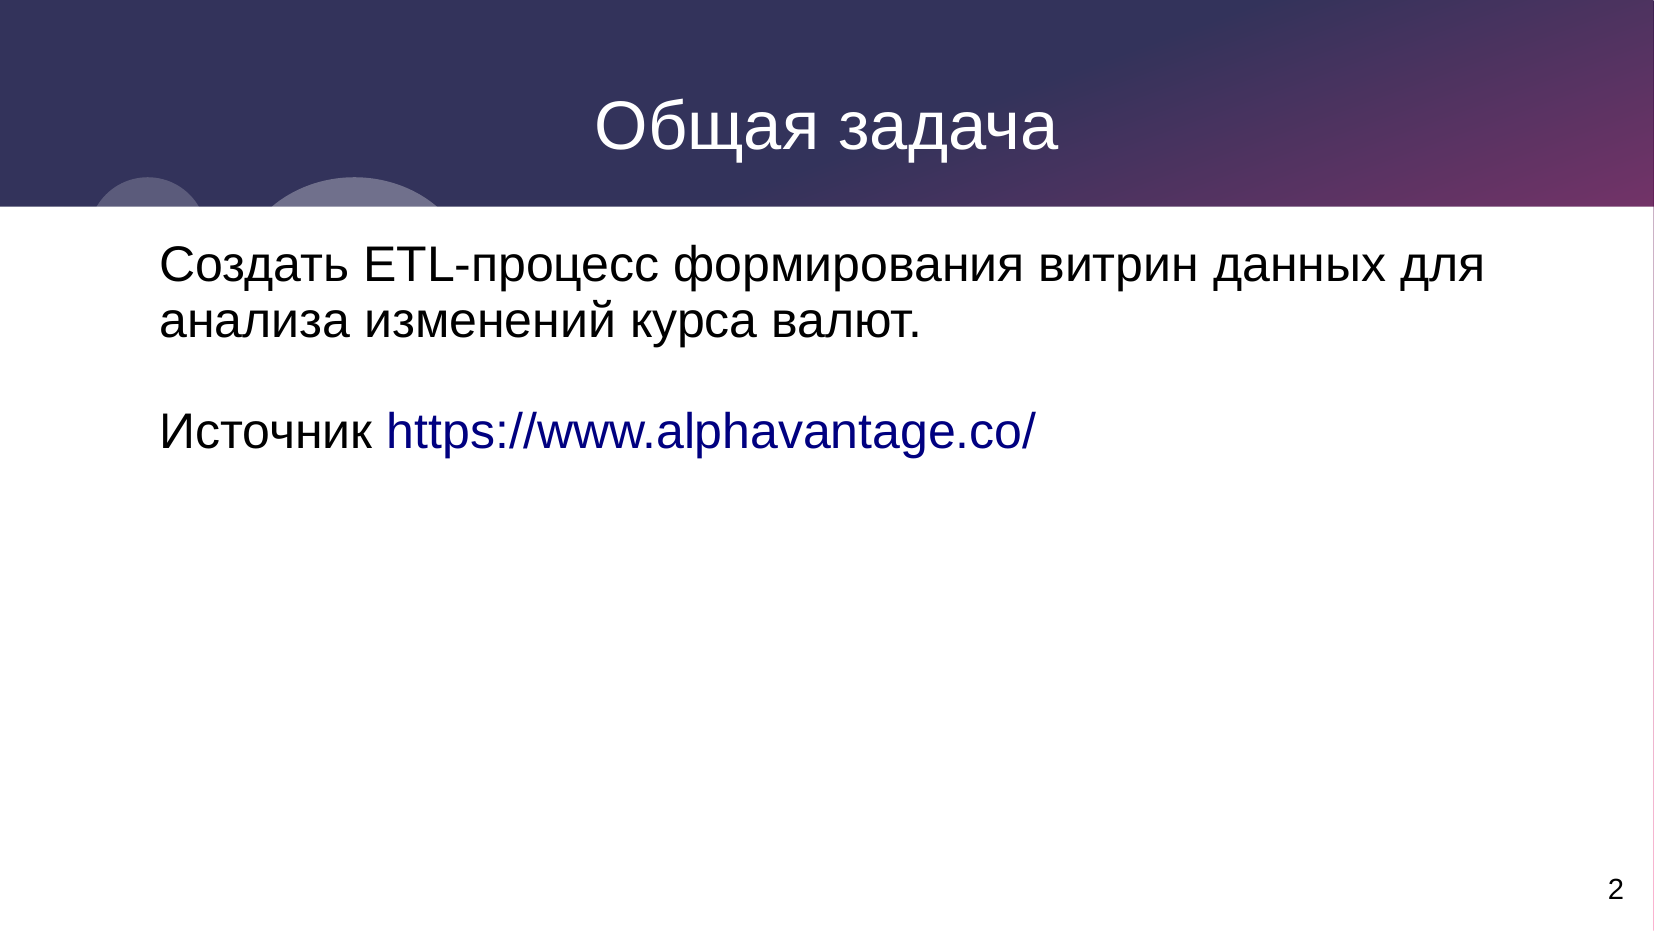

# Общая задача
Создать ETL-процесс формирования витрин данных для анализа изменений курса валют.
Источник https://www.alphavantage.co/